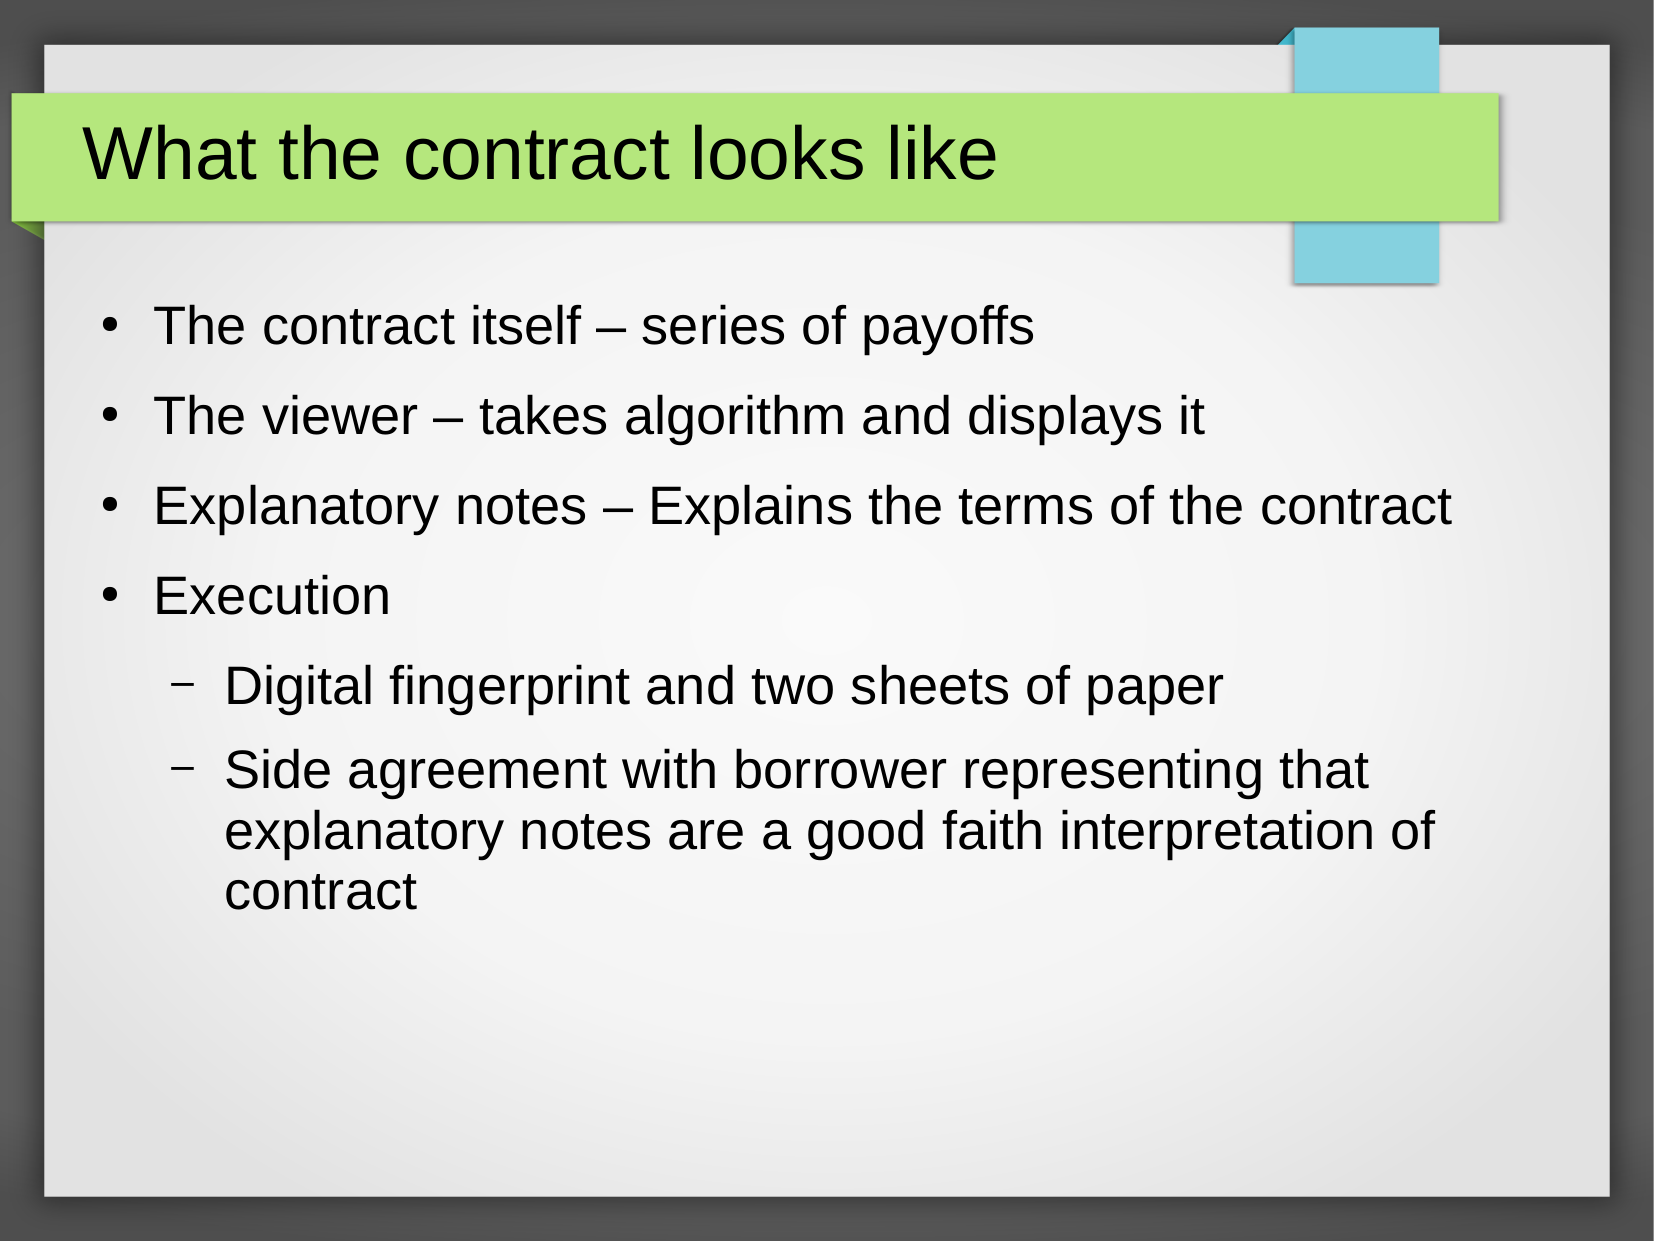

# What the contract looks like
The contract itself – series of payoffs
The viewer – takes algorithm and displays it
Explanatory notes – Explains the terms of the contract
Execution
Digital fingerprint and two sheets of paper
Side agreement with borrower representing that explanatory notes are a good faith interpretation of contract